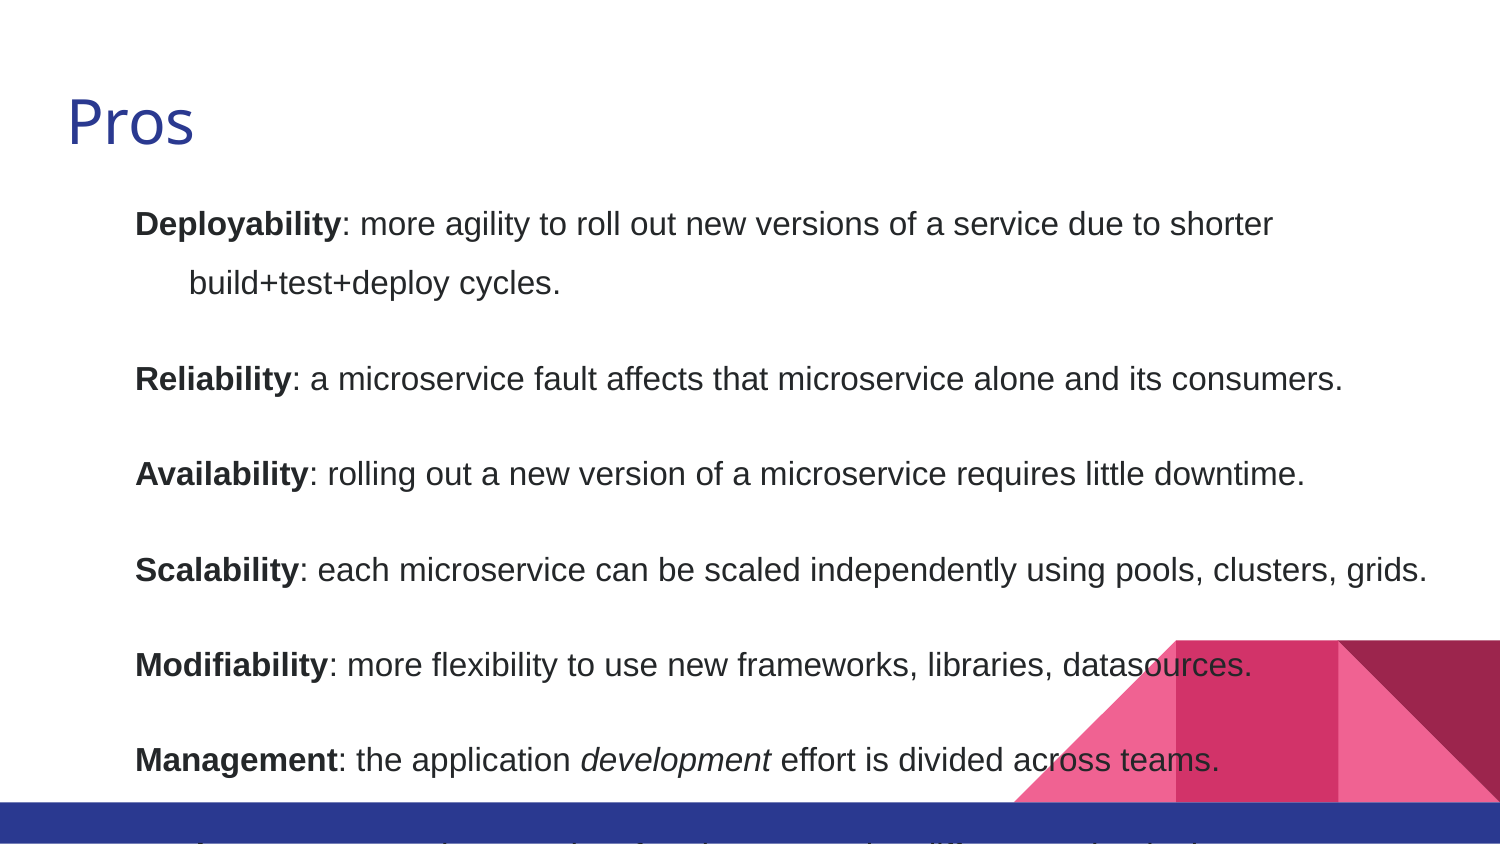

# Pros
Deployability: more agility to roll out new versions of a service due to shorter build+test+deploy cycles.
Reliability: a microservice fault affects that microservice alone and its consumers.
Availability: rolling out a new version of a microservice requires little downtime.
Scalability: each microservice can be scaled independently using pools, clusters, grids.
Modifiability: more flexibility to use new frameworks, libraries, datasources.
Management: the application development effort is divided across teams.
Design autonomy: the team has freedom to employ different technologies.